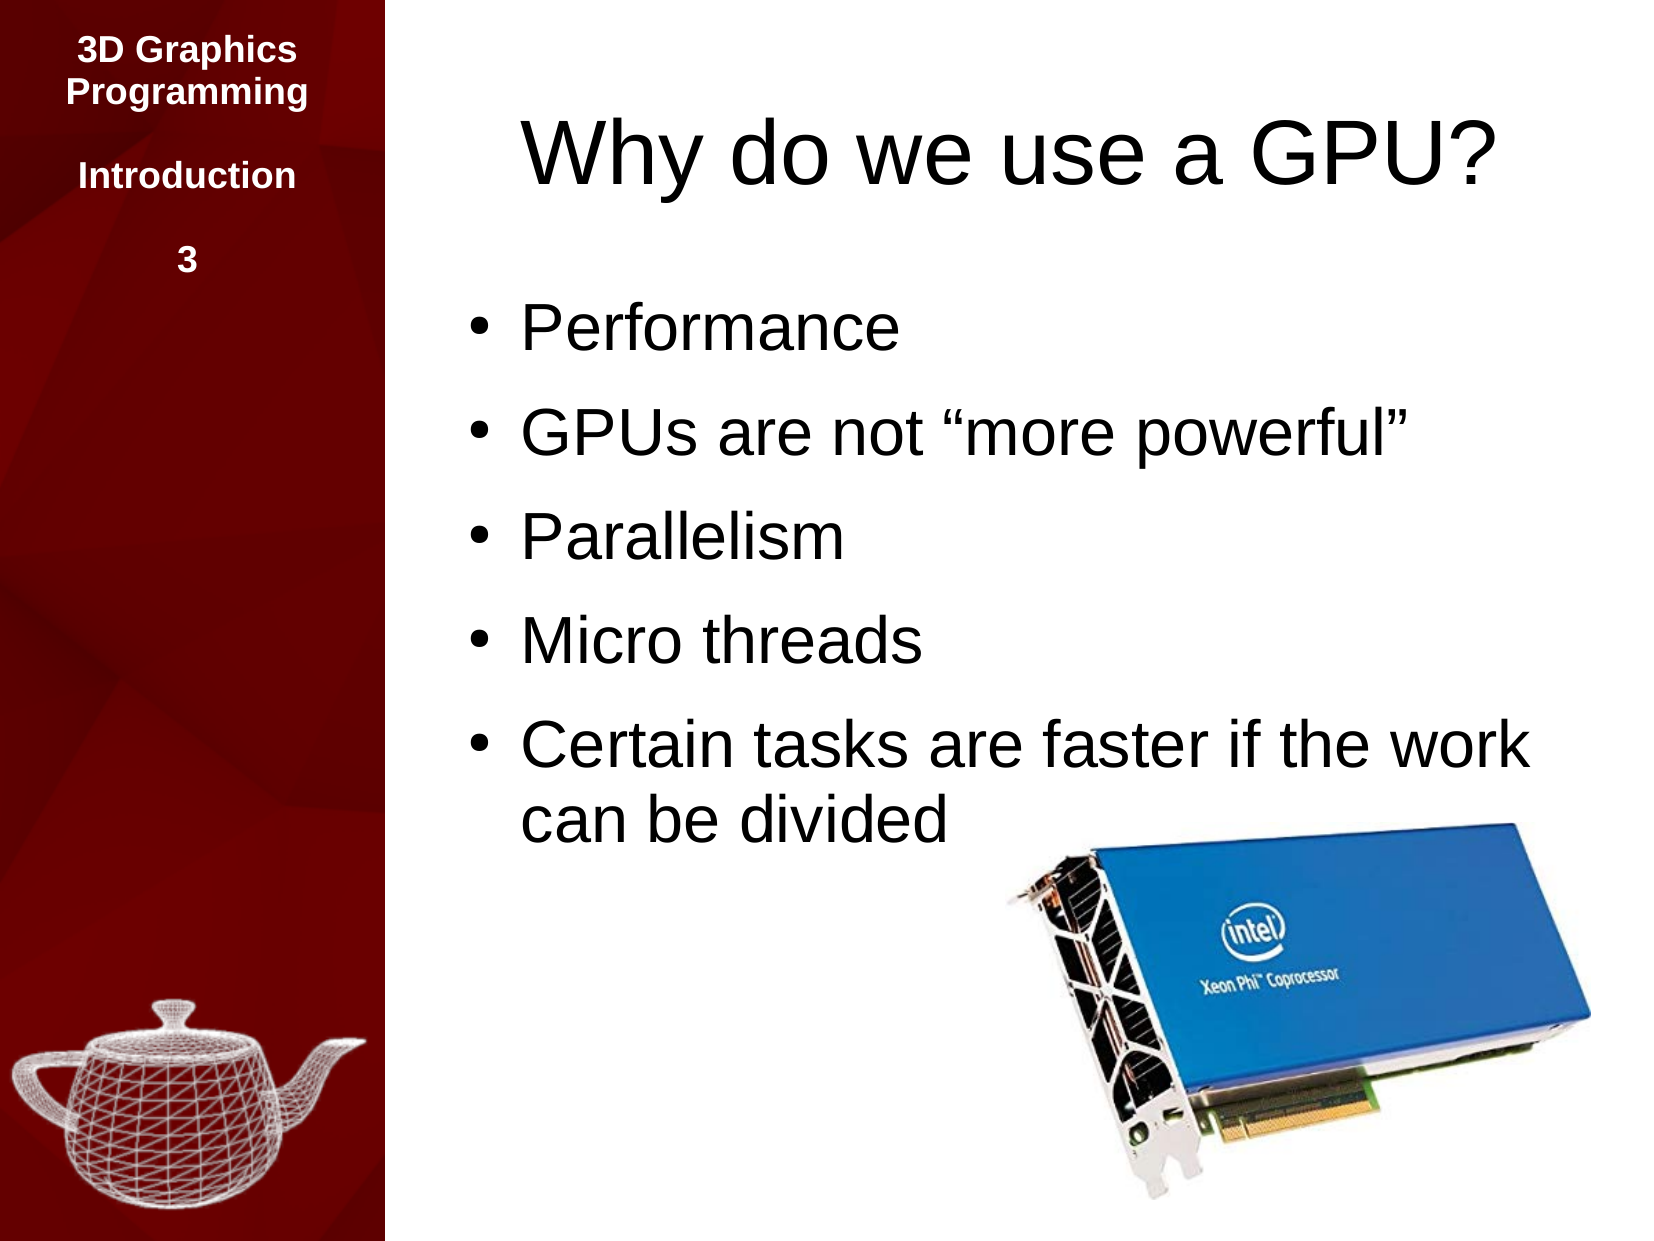

# Why do we use a GPU?
Performance
GPUs are not “more powerful”
Parallelism
Micro threads
Certain tasks are faster if the work can be divided